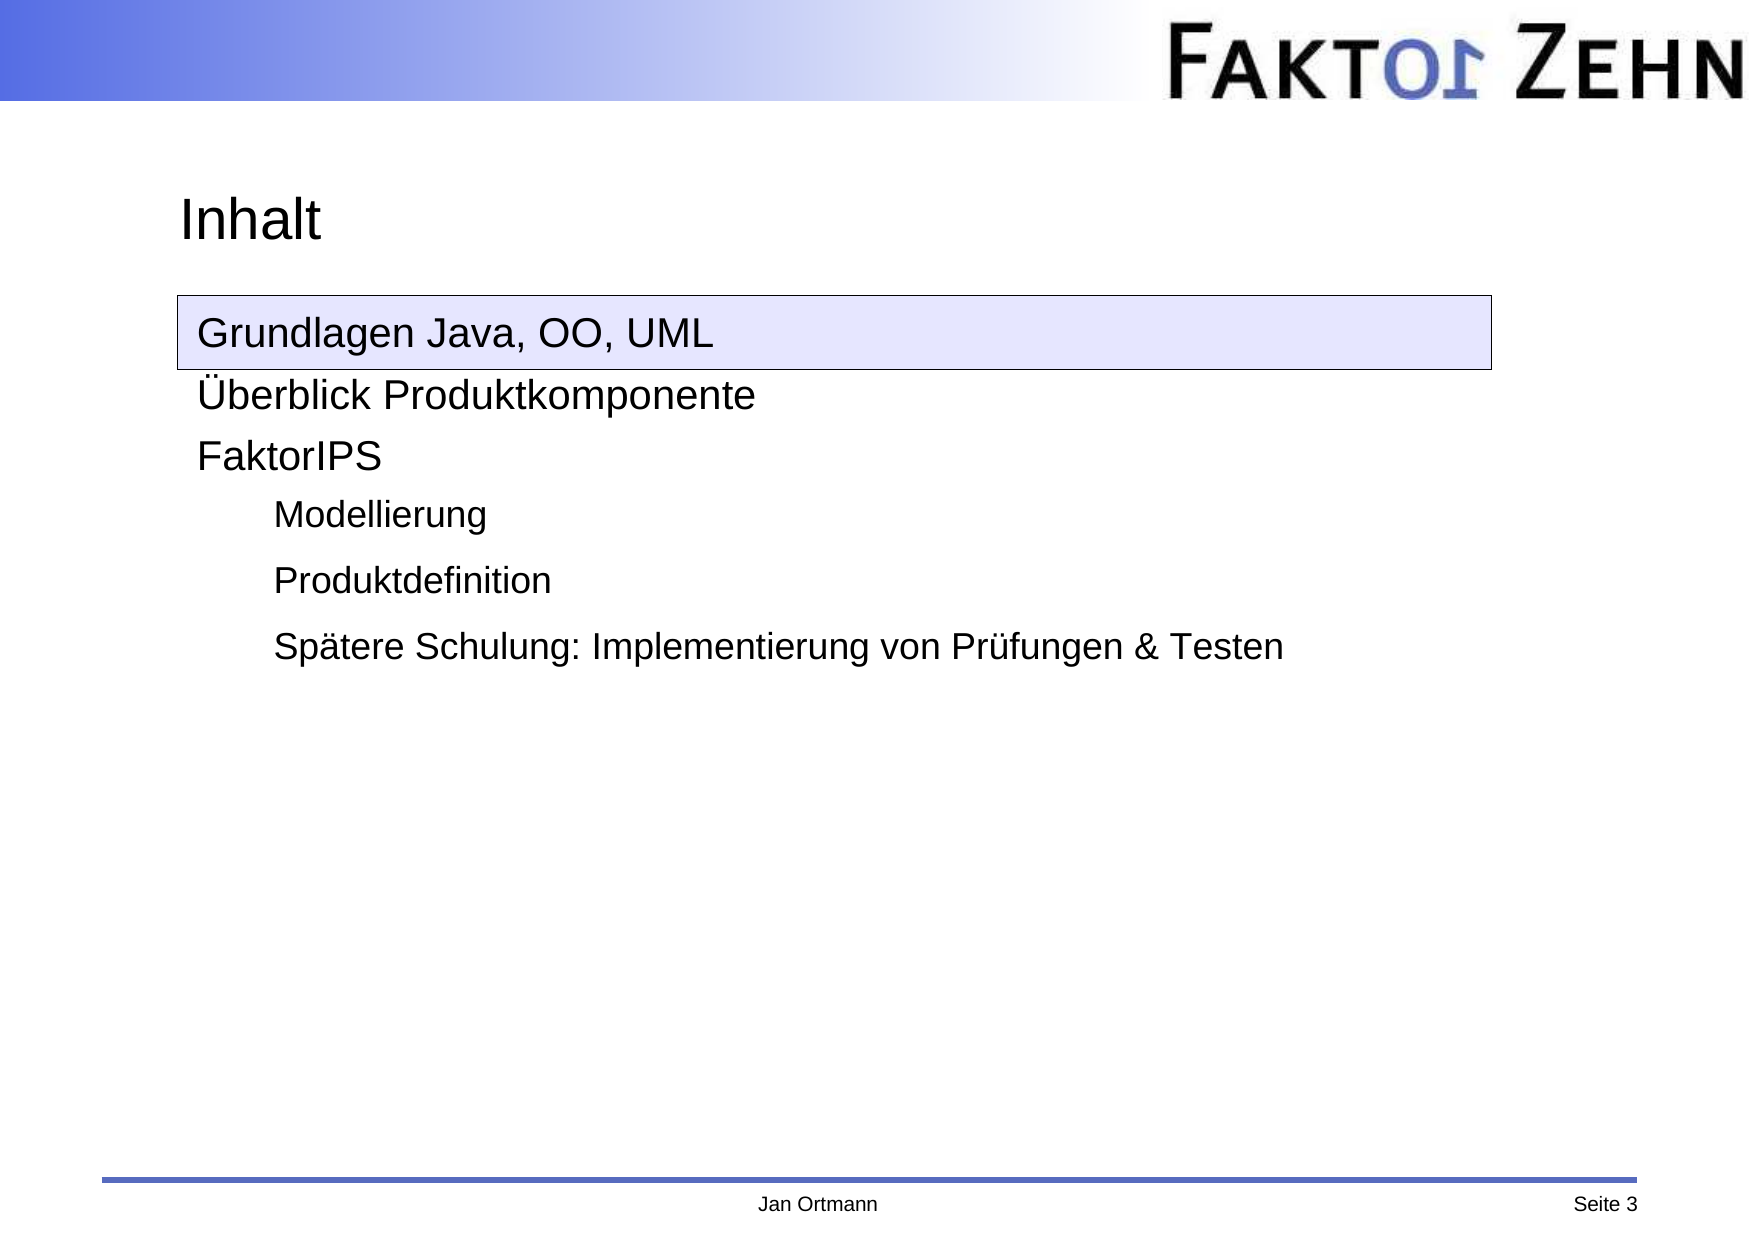

# Inhalt
Grundlagen Java, OO, UML
Überblick Produktkomponente
FaktorIPS
Modellierung
Produktdefinition
Spätere Schulung: Implementierung von Prüfungen & Testen